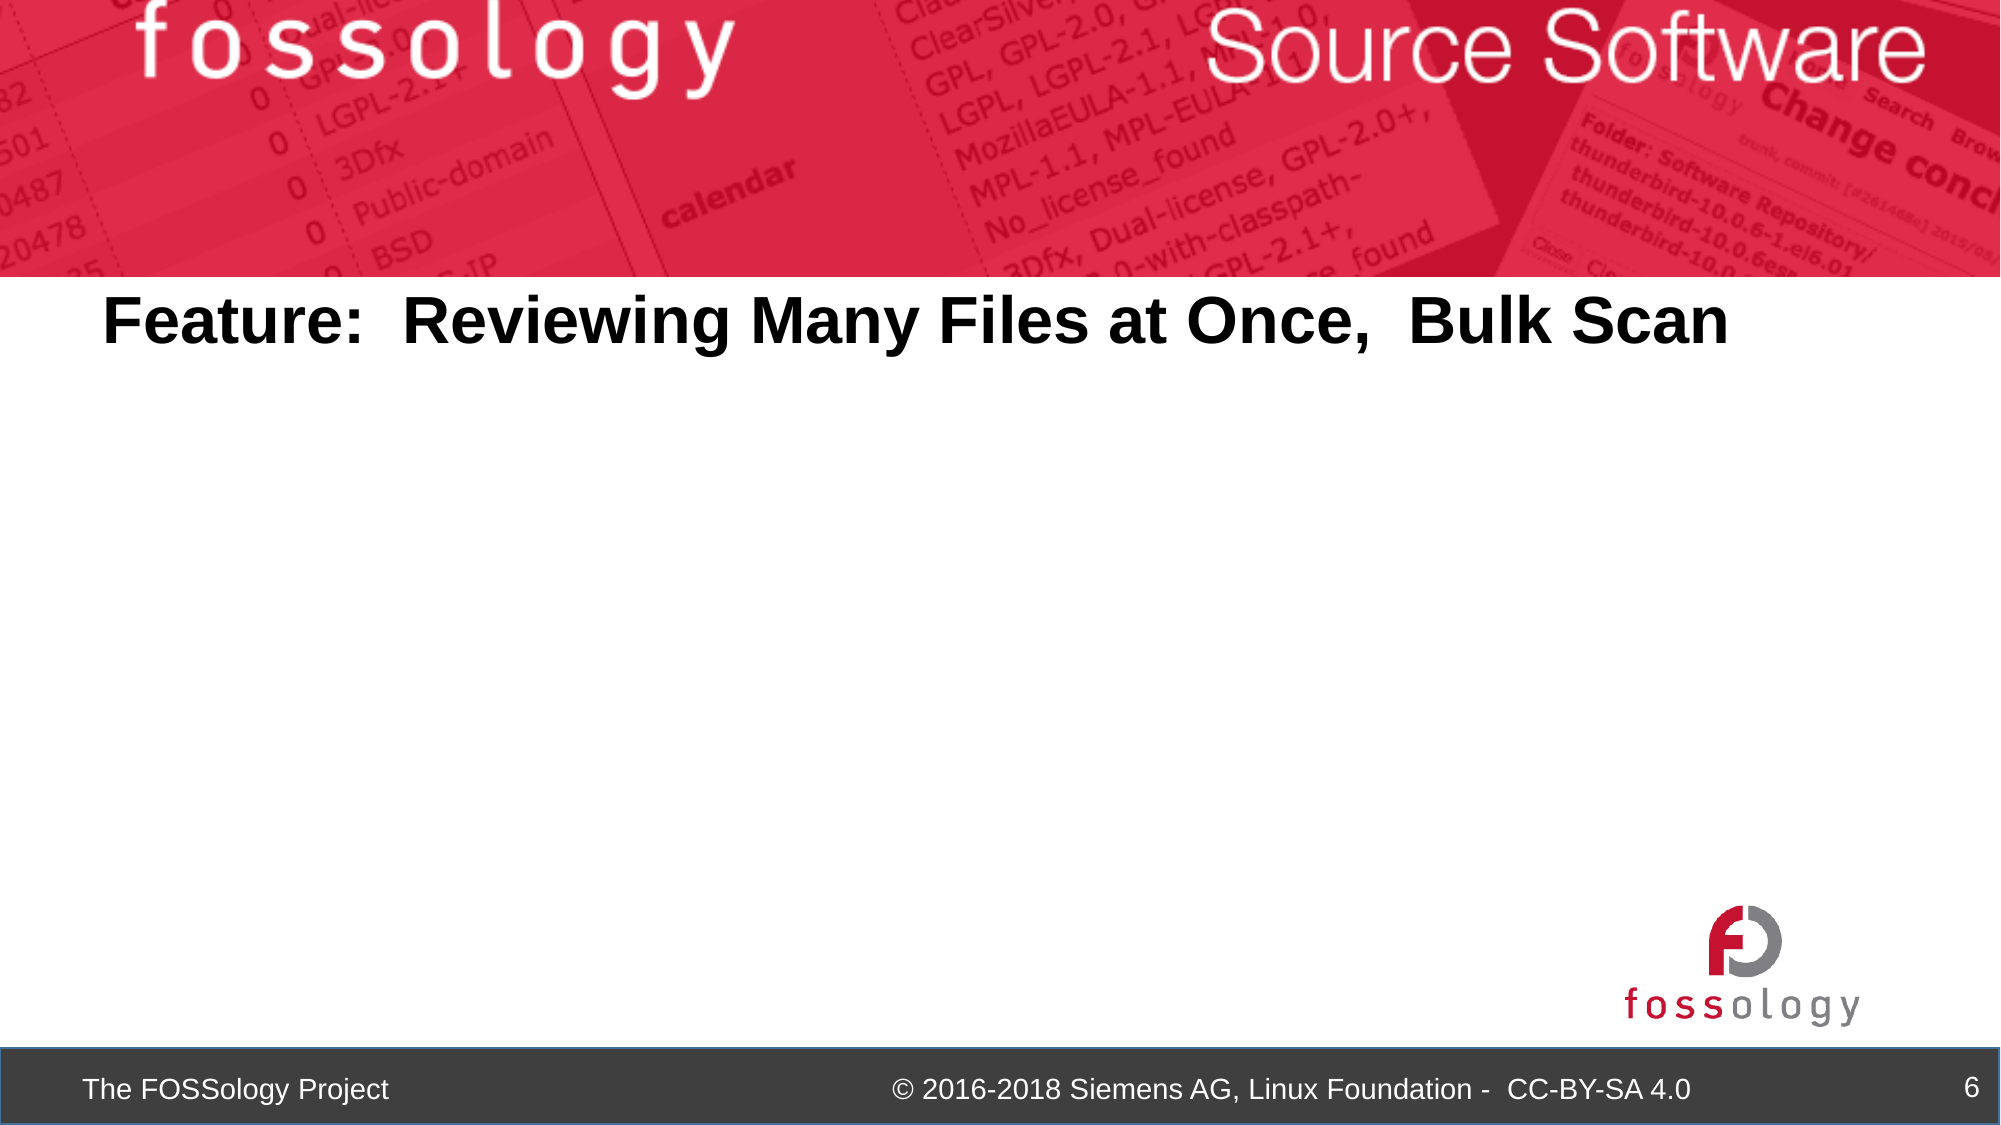

Feature: Reviewing Many Files at Once, Bulk Scan